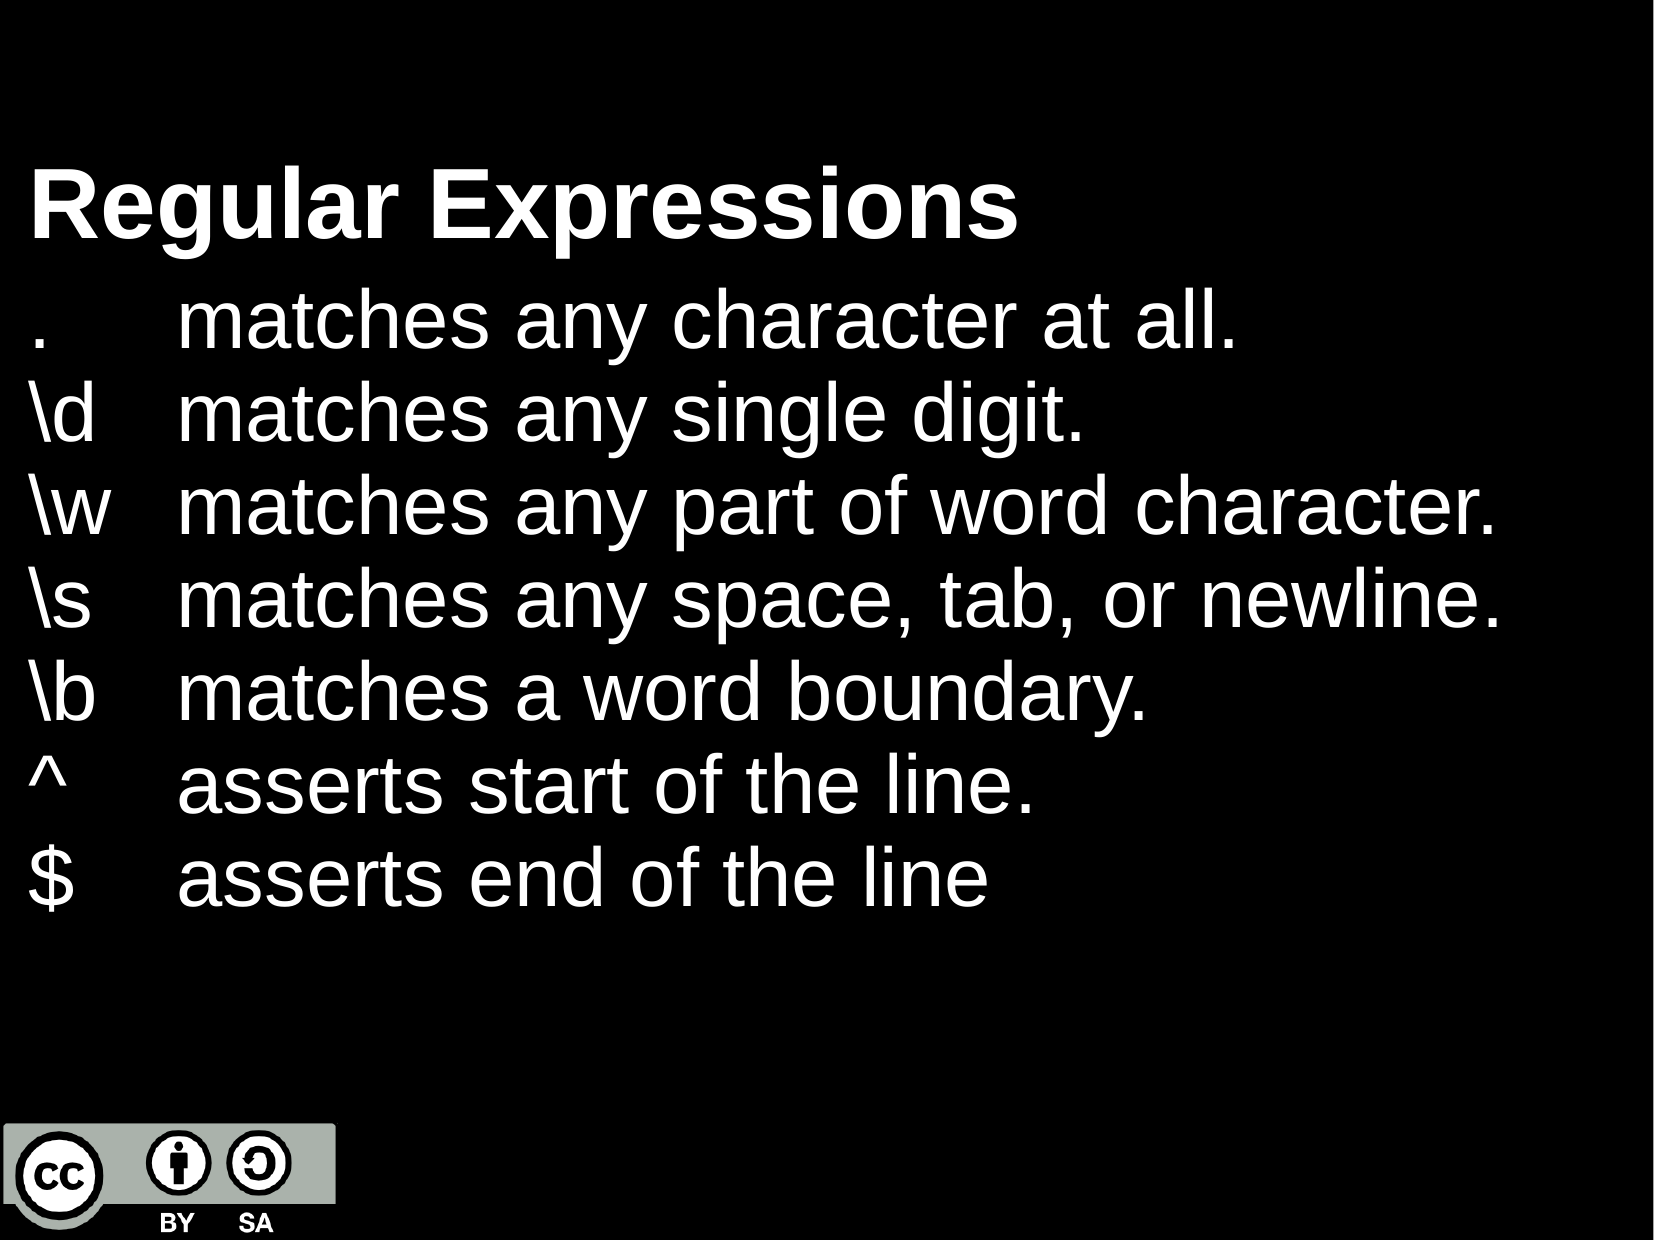

Regular Expressions
.		matches any character at all.
\d		matches any single digit.
\w	matches any part of word character.
\s		matches any space, tab, or newline.
\b		matches a word boundary.
^		asserts start of the line.
$		asserts end of the line